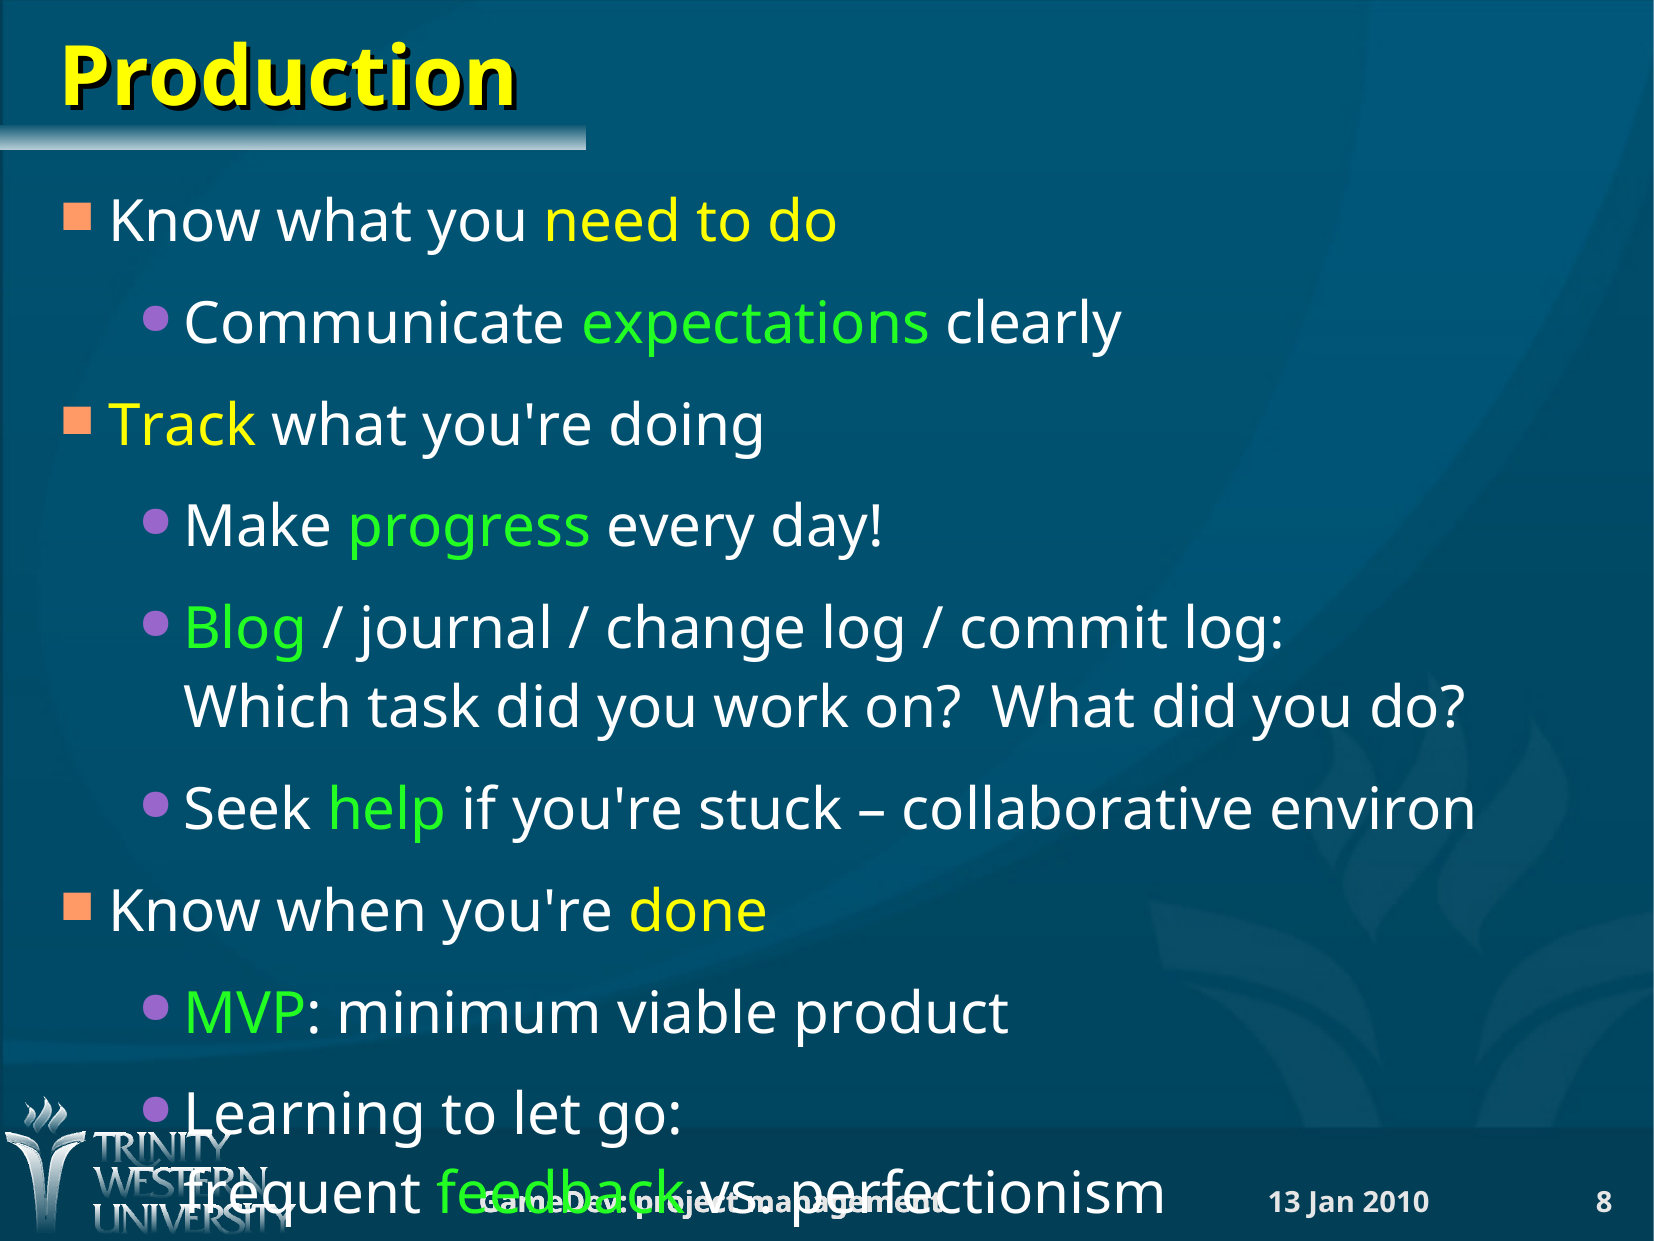

# Production
Know what you need to do
Communicate expectations clearly
Track what you're doing
Make progress every day!
Blog / journal / change log / commit log:
Which task did you work on? What did you do?
Seek help if you're stuck – collaborative environ
Know when you're done
MVP: minimum viable product
Learning to let go:
frequent feedback vs. perfectionism
GameDev: project management
13 Jan 2010
8